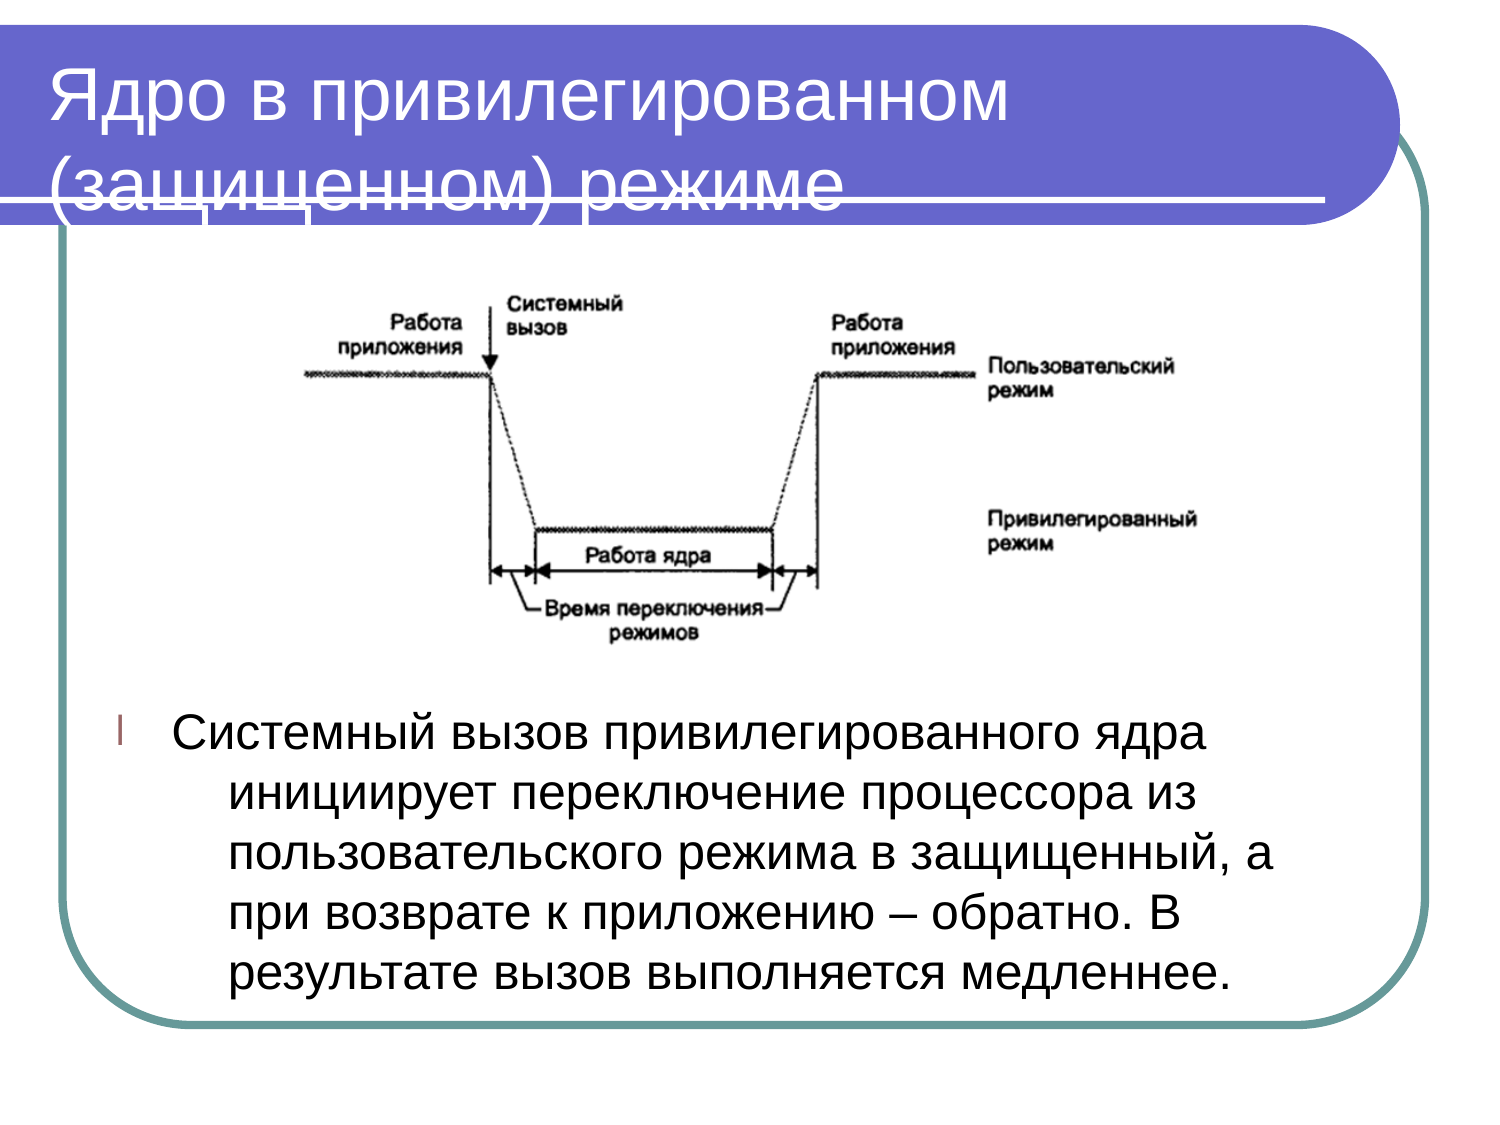

# Ядро в привилегированном (защищенном) режиме
Системный вызов привилегированного ядра инициирует переключение процессора из пользовательского режима в защищенный, а при возврате к приложению – обратно. В результате вызов выполняется медленнее.